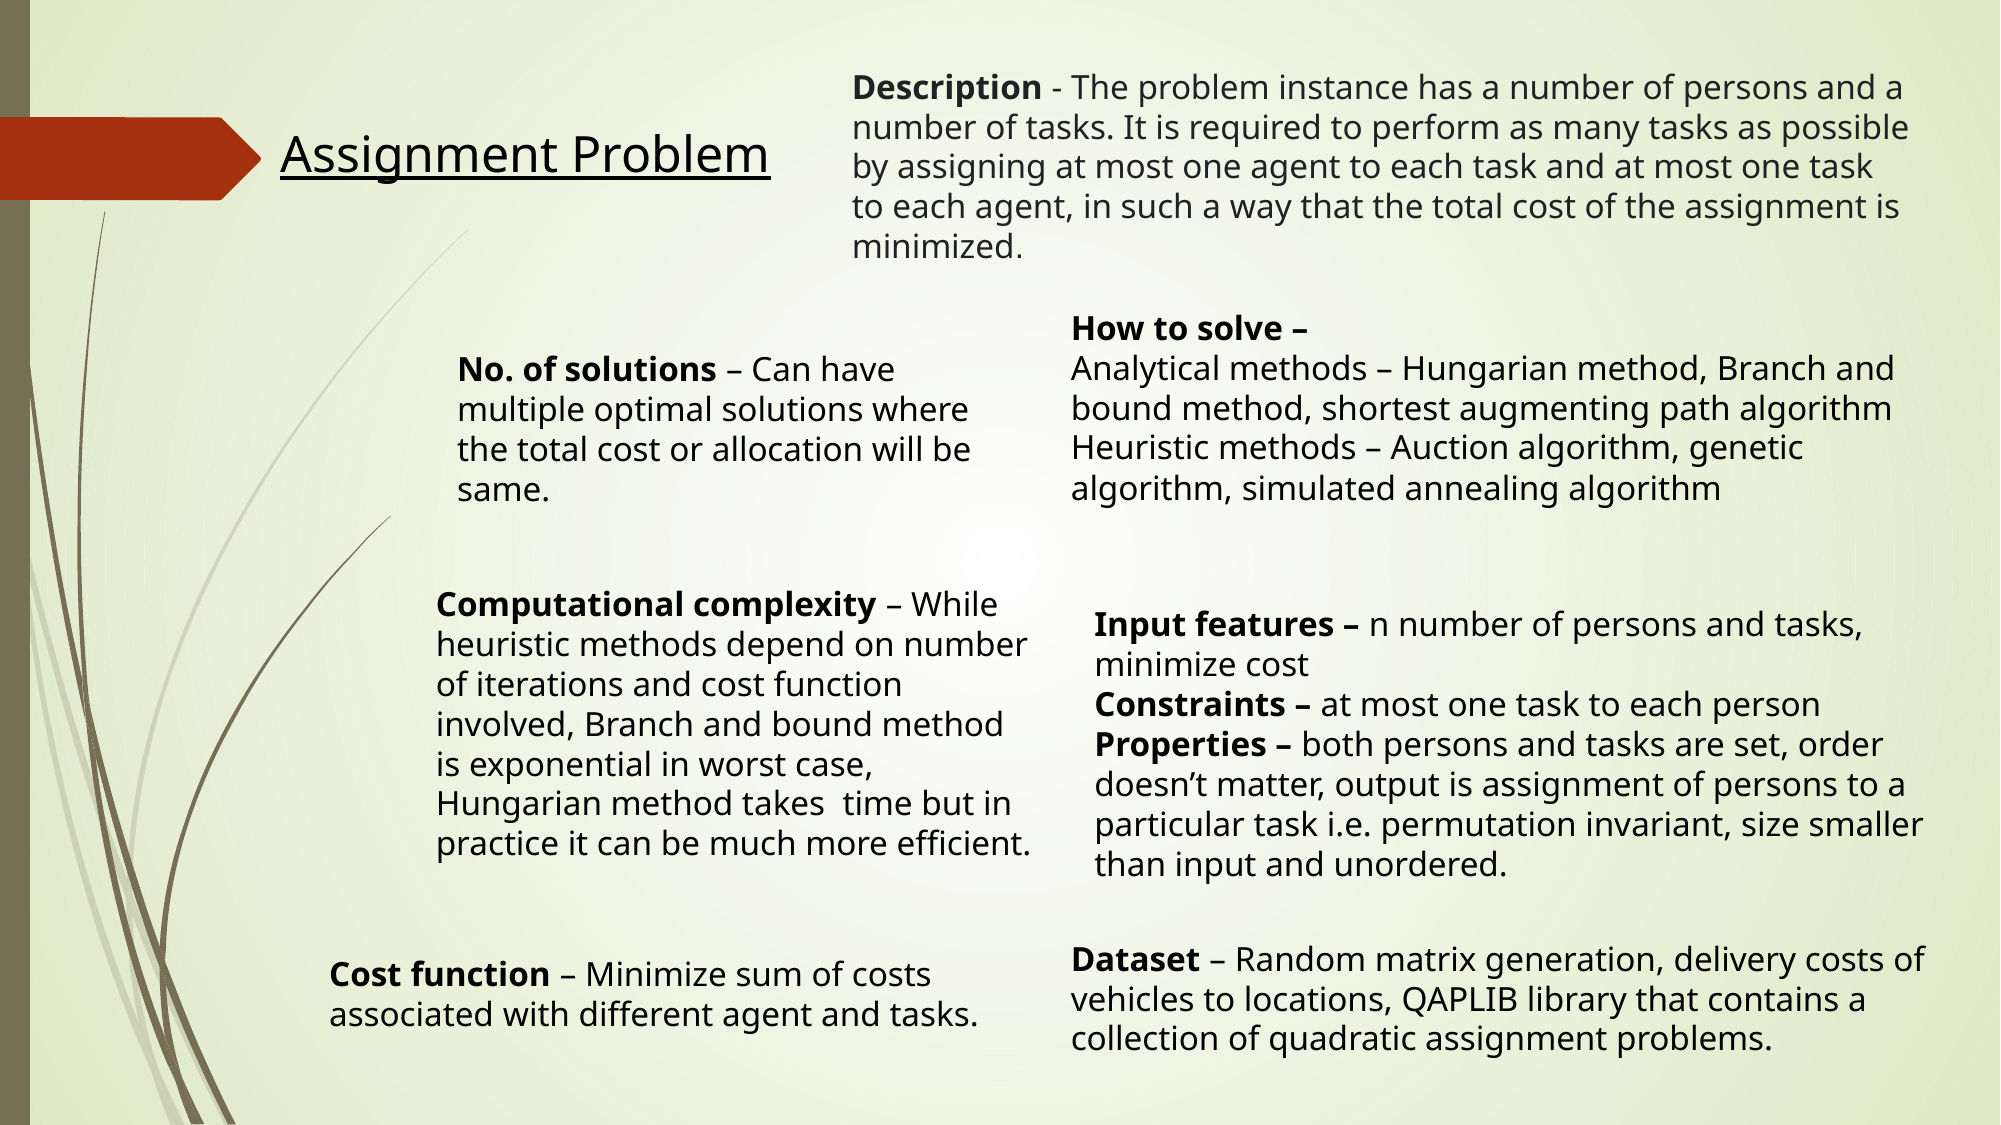

Description - The problem instance has a number of persons and a number of tasks. It is required to perform as many tasks as possible by assigning at most one agent to each task and at most one task to each agent, in such a way that the total cost of the assignment is minimized.
Assignment Problem
How to solve –
Analytical methods – Hungarian method, Branch and bound method, shortest augmenting path algorithm
Heuristic methods – Auction algorithm, genetic algorithm, simulated annealing algorithm
No. of solutions – Can have multiple optimal solutions where the total cost or allocation will be same.
Computational complexity – While heuristic methods depend on number of iterations and cost function involved, Branch and bound method is exponential in worst case, Hungarian method takes time but in practice it can be much more efficient.
Input features – n number of persons and tasks, minimize cost
Constraints – at most one task to each person
Properties – both persons and tasks are set, order doesn’t matter, output is assignment of persons to a particular task i.e. permutation invariant, size smaller than input and unordered.
Dataset – Random matrix generation, delivery costs of vehicles to locations, QAPLIB library that contains a collection of quadratic assignment problems.
Cost function – Minimize sum of costs associated with different agent and tasks.